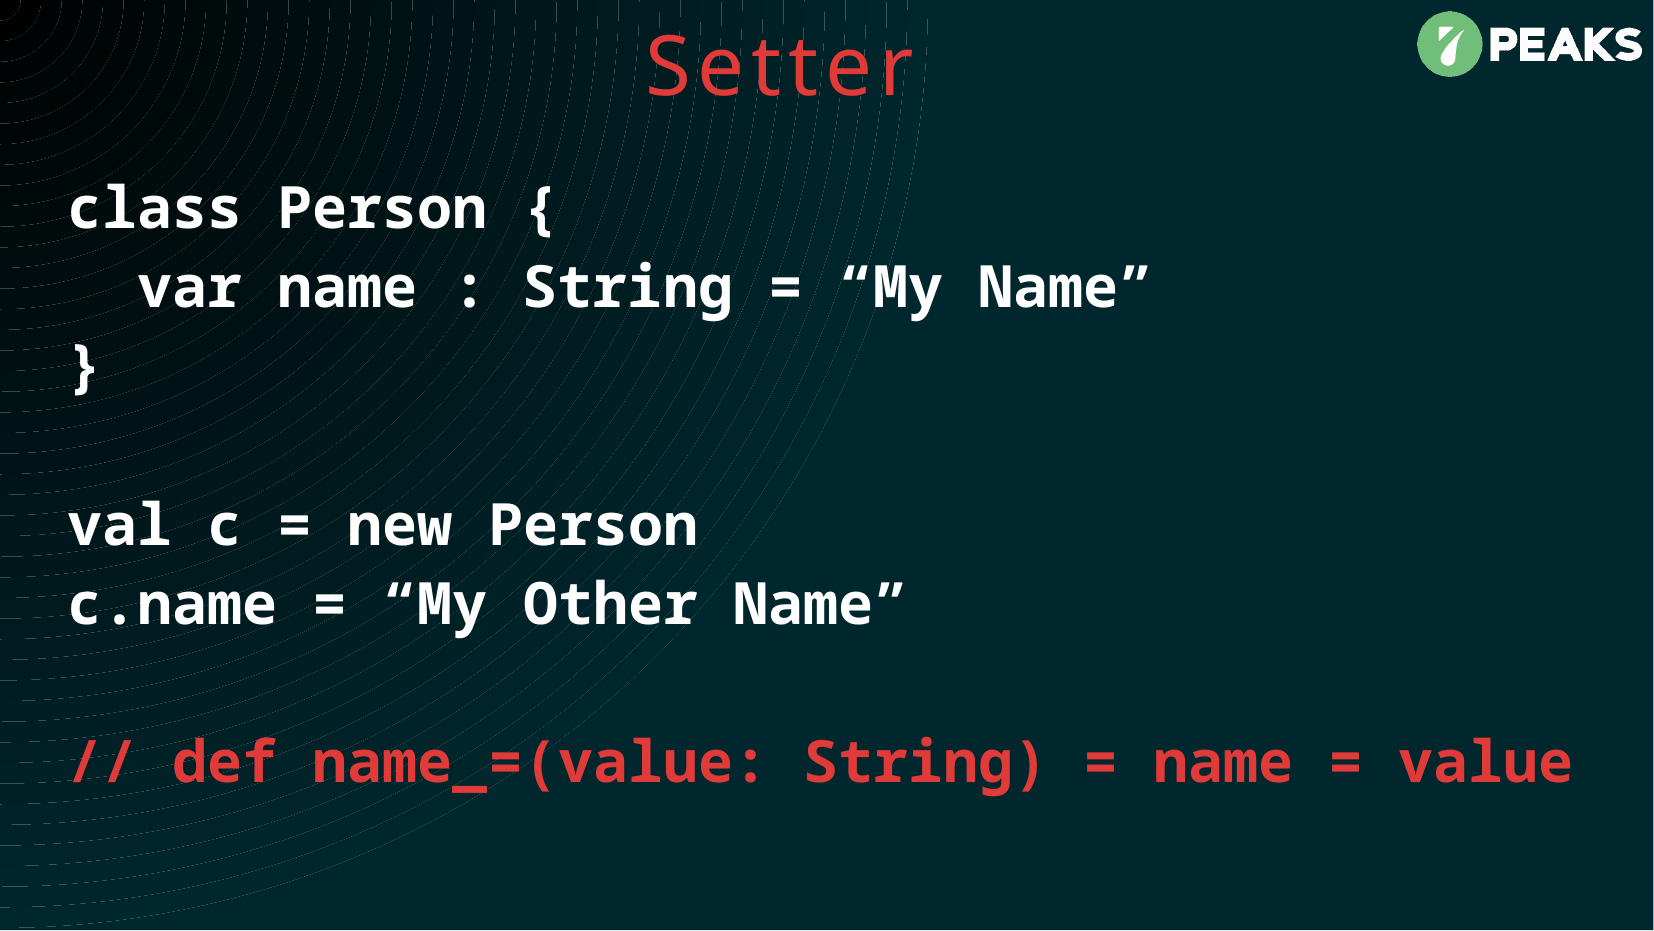

Setter
class Person {
 var name : String = “My Name”
}
val c = new Person
c.name = “My Other Name”
// def name_=(value: String) = name = value